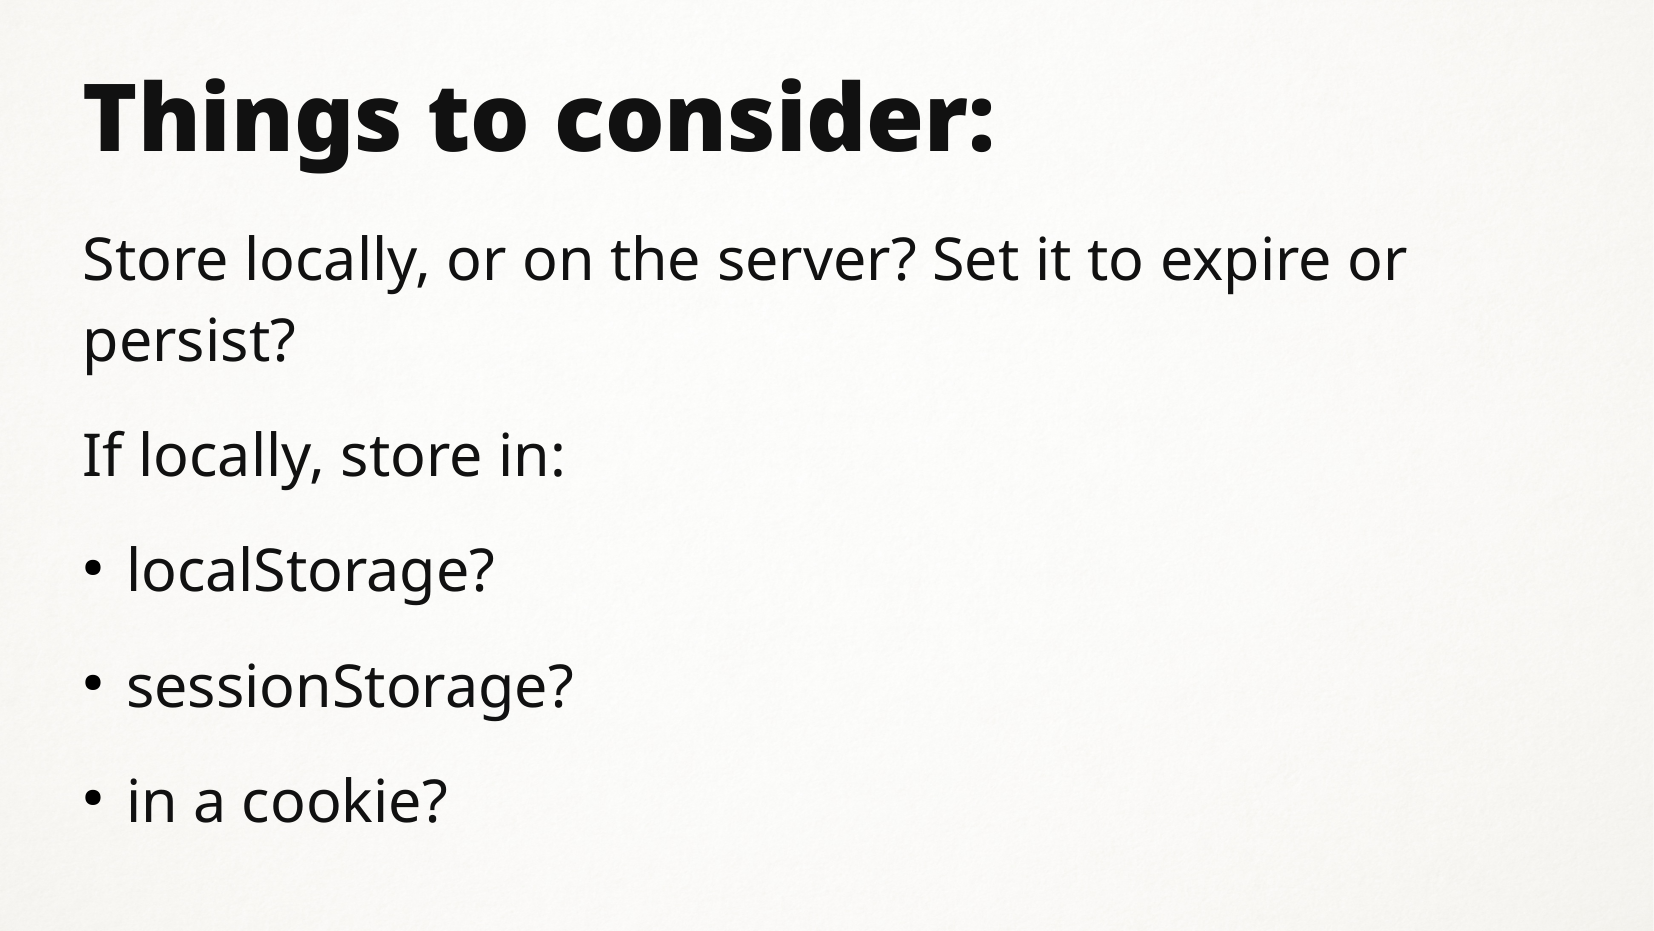

# Things to consider:
Store locally, or on the server? Set it to expire or persist?
If locally, store in:
 localStorage?
 sessionStorage?
 in a cookie?